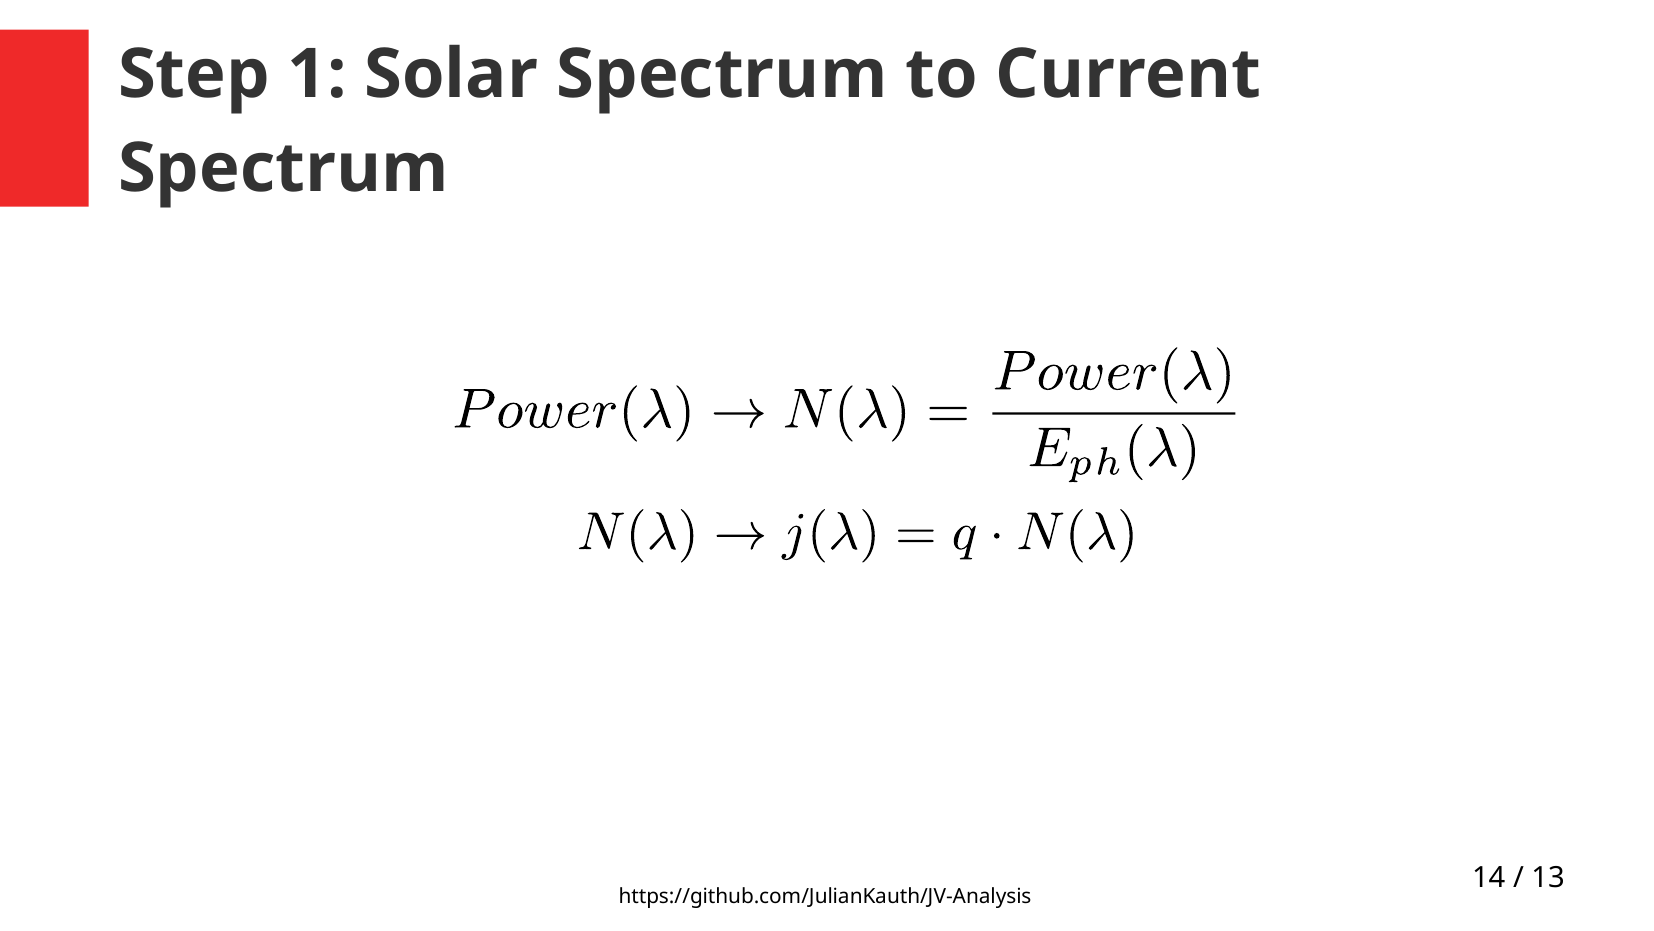

# Step 1: Solar Spectrum to Current Spectrum
14